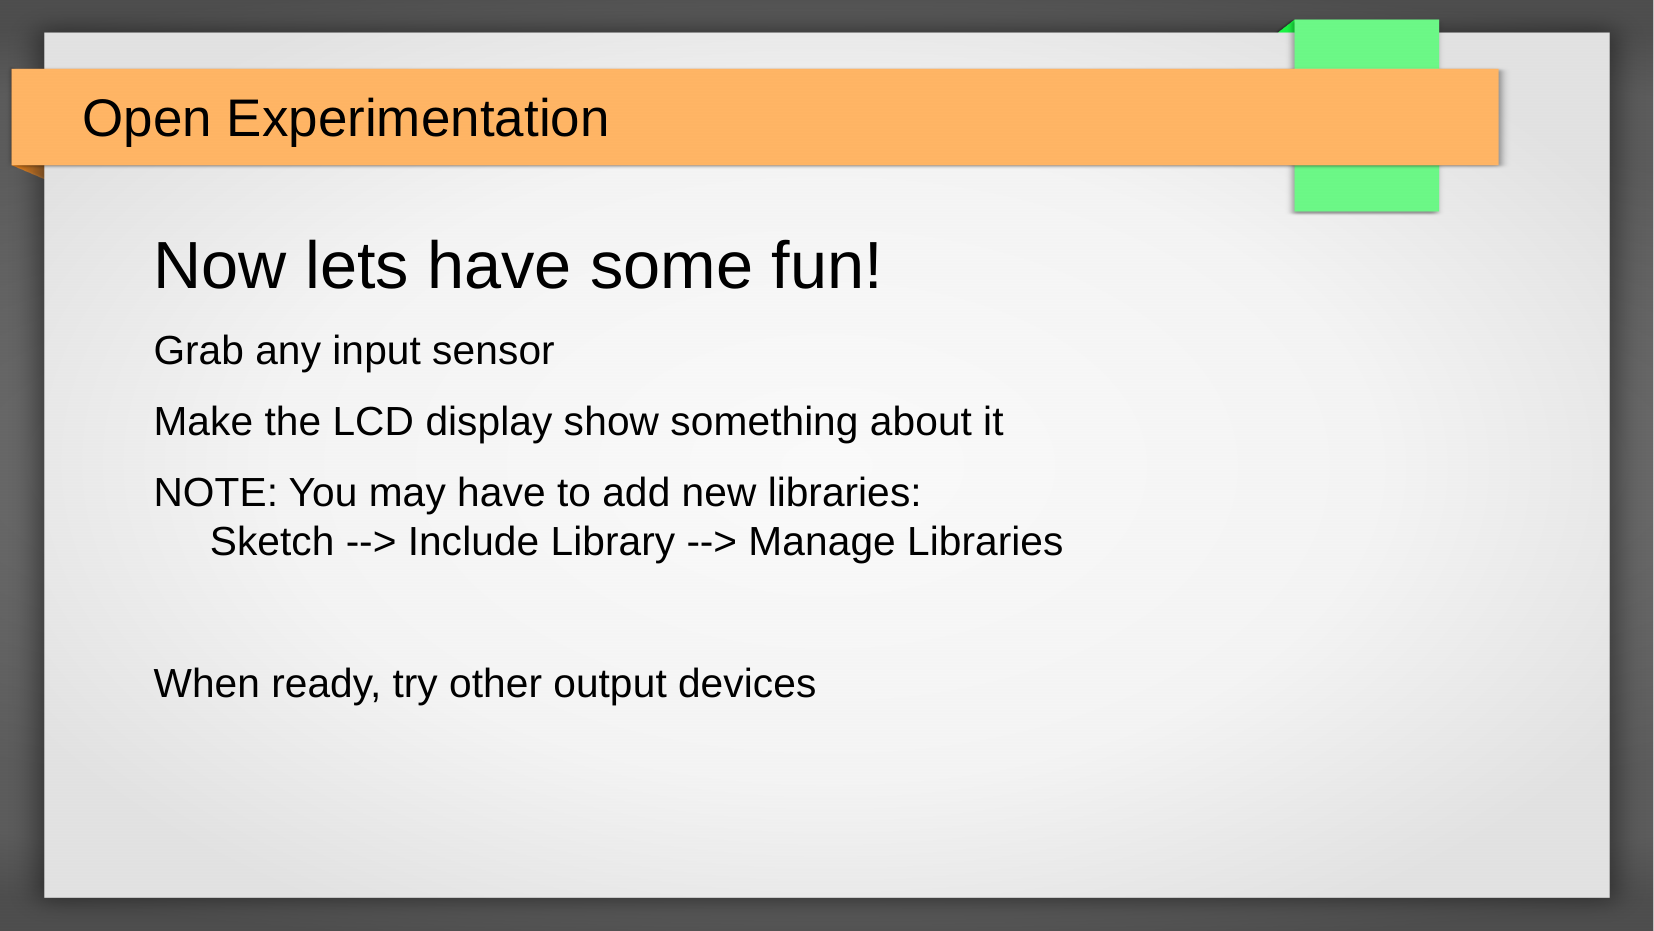

# Open Experimentation
Now lets have some fun!
Grab any input sensor
Make the LCD display show something about it
NOTE: You may have to add new libraries:
 Sketch --> Include Library --> Manage Libraries
When ready, try other output devices